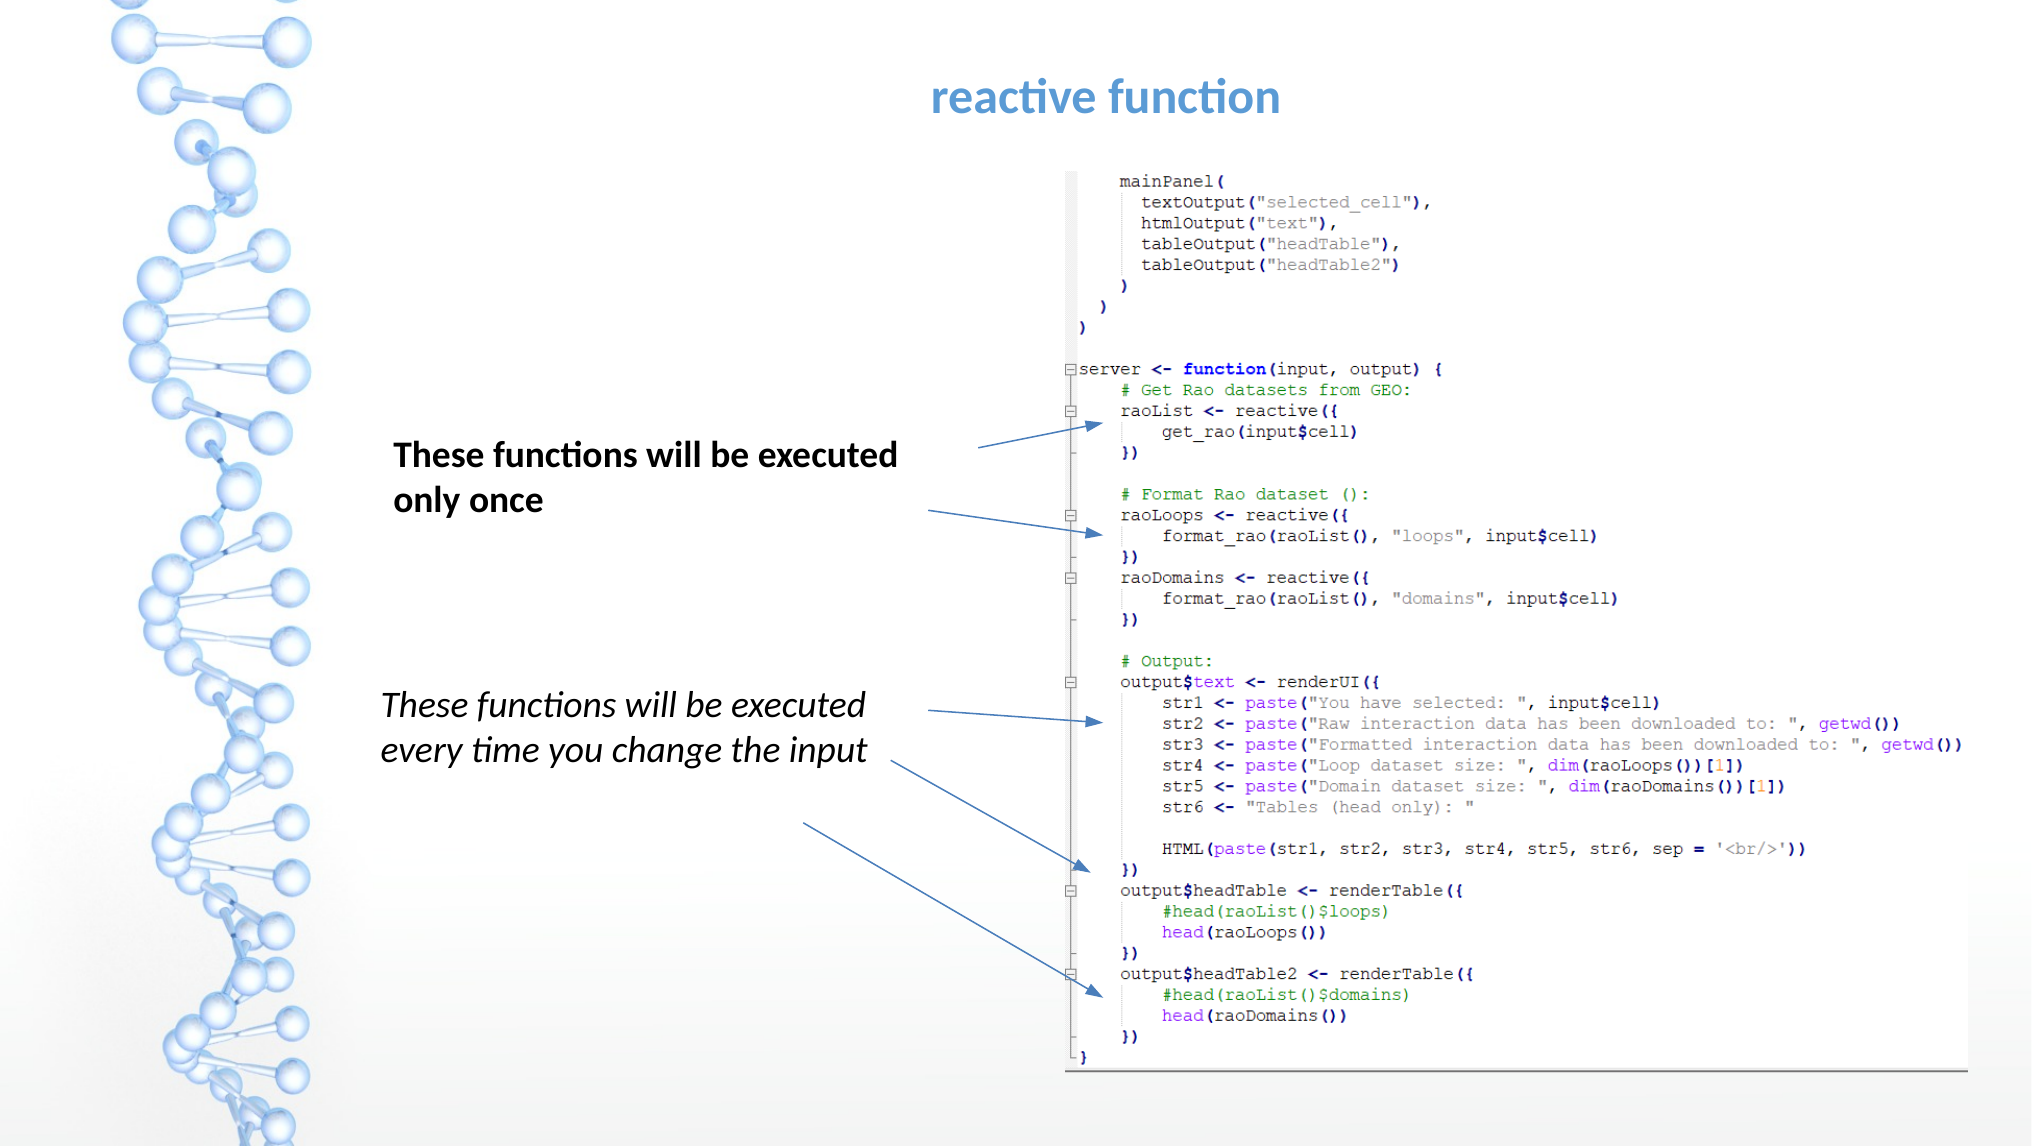

reactive function
These functions will be executed only once
These functions will be executed every time you change the input